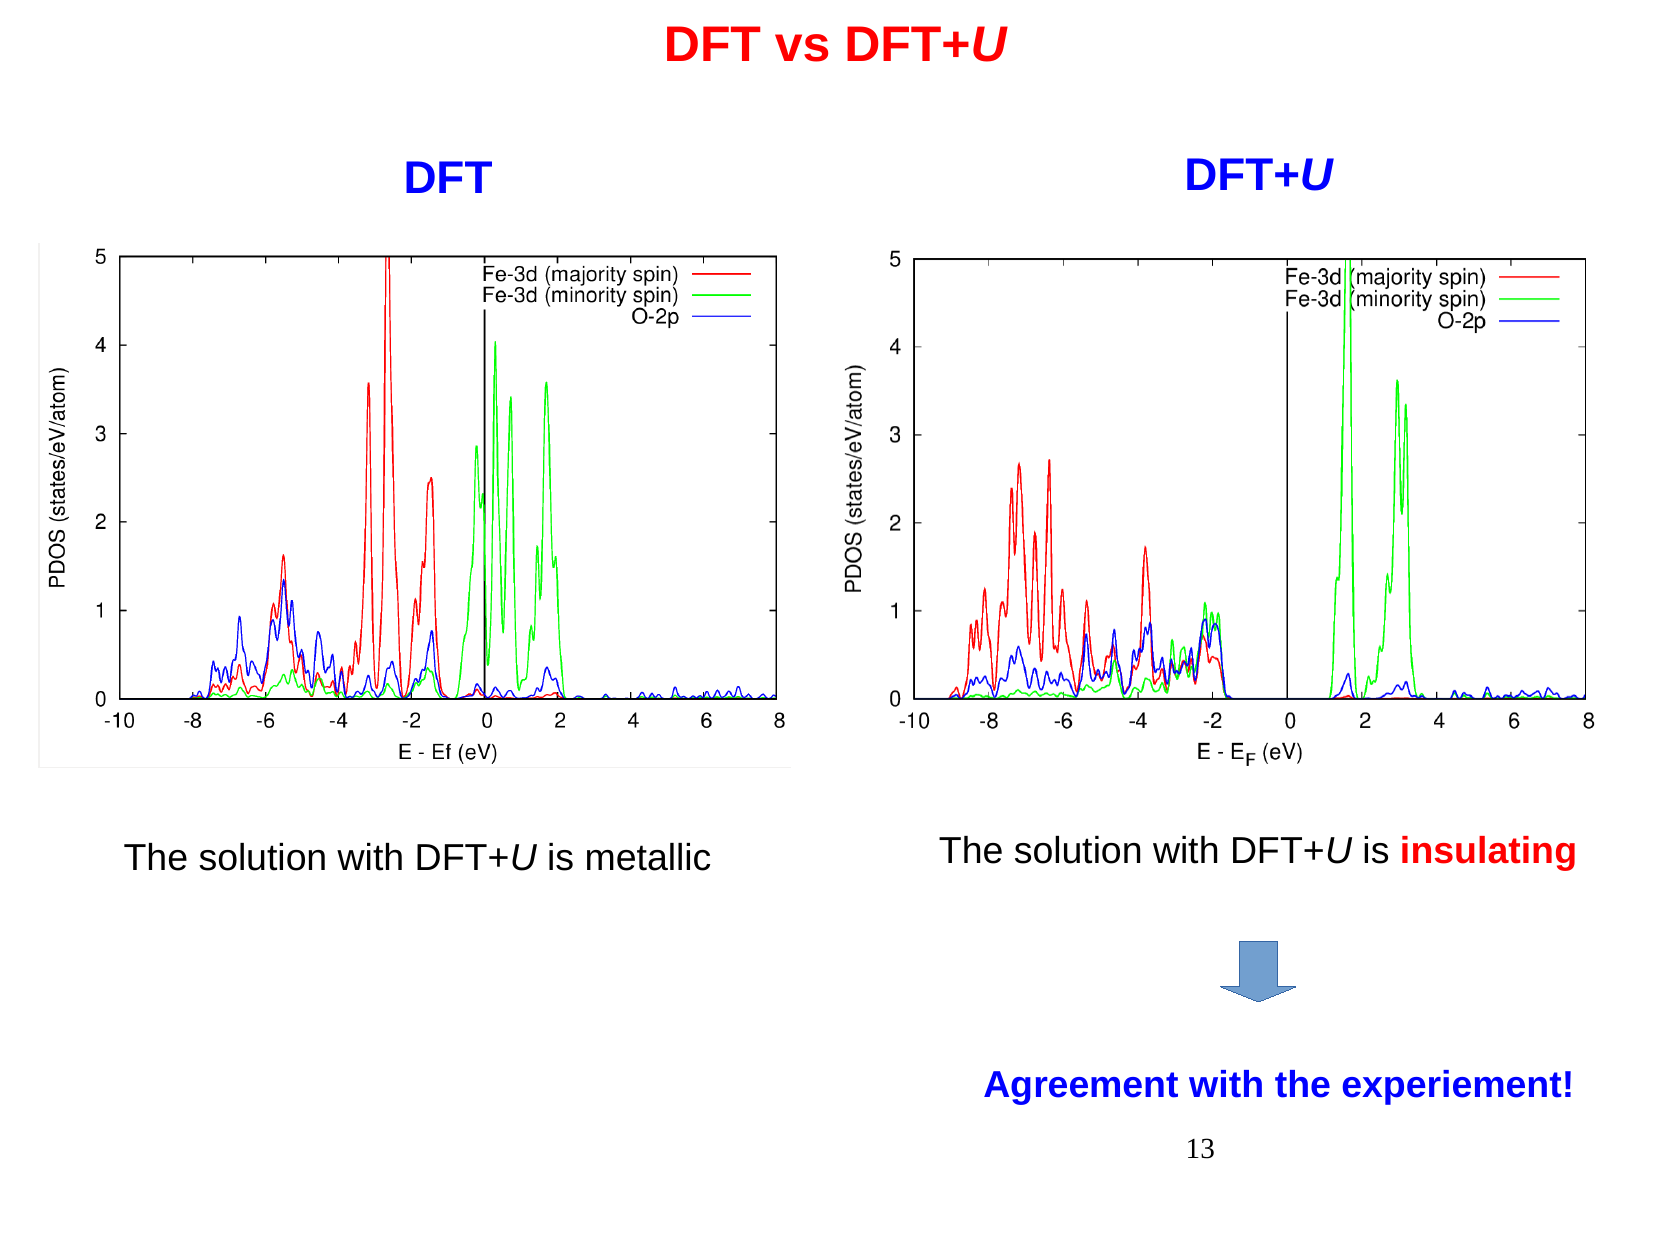

# DFT vs DFT+U
DFT+U
DFT
The solution with DFT+U is insulating
The solution with DFT+U is metallic
Agreement with the experiement!